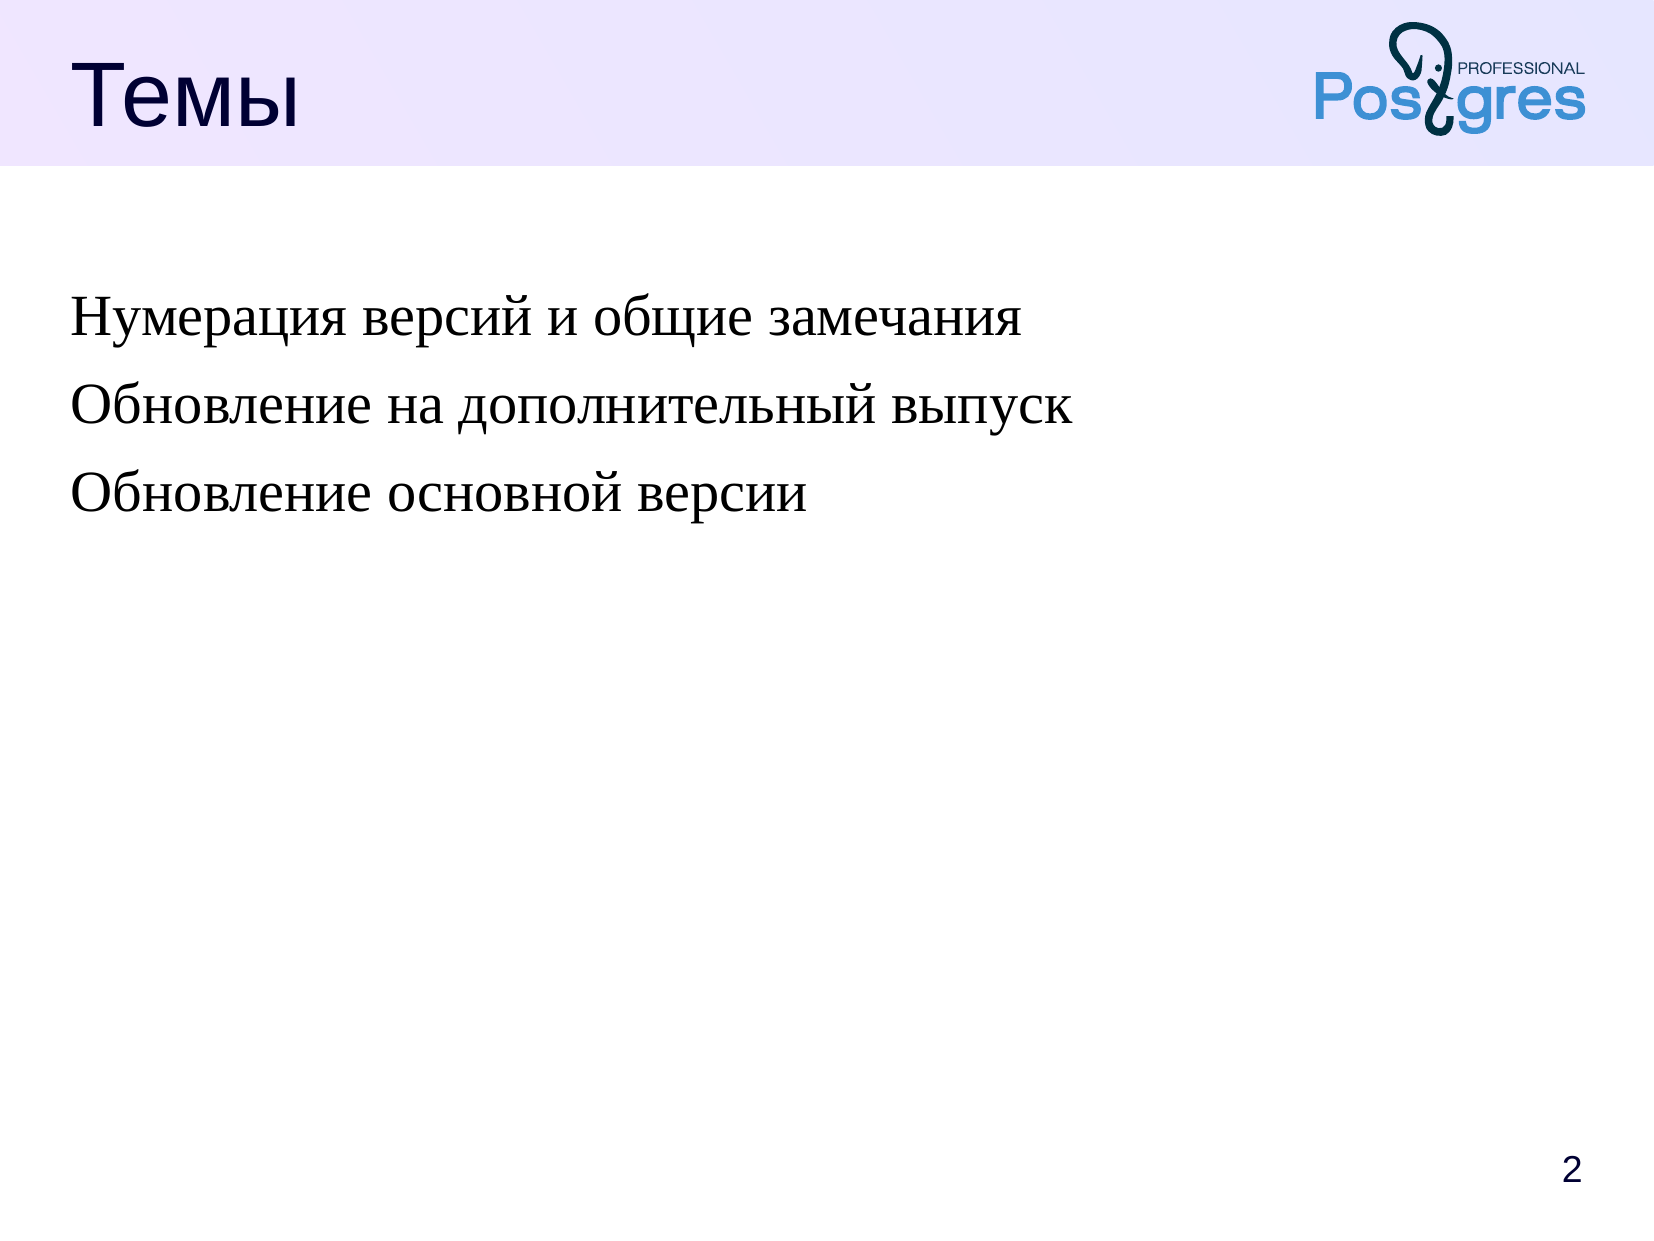

# Темы
Нумерация версий и общие замечания
Обновление на дополнительный выпуск
Обновление основной версии